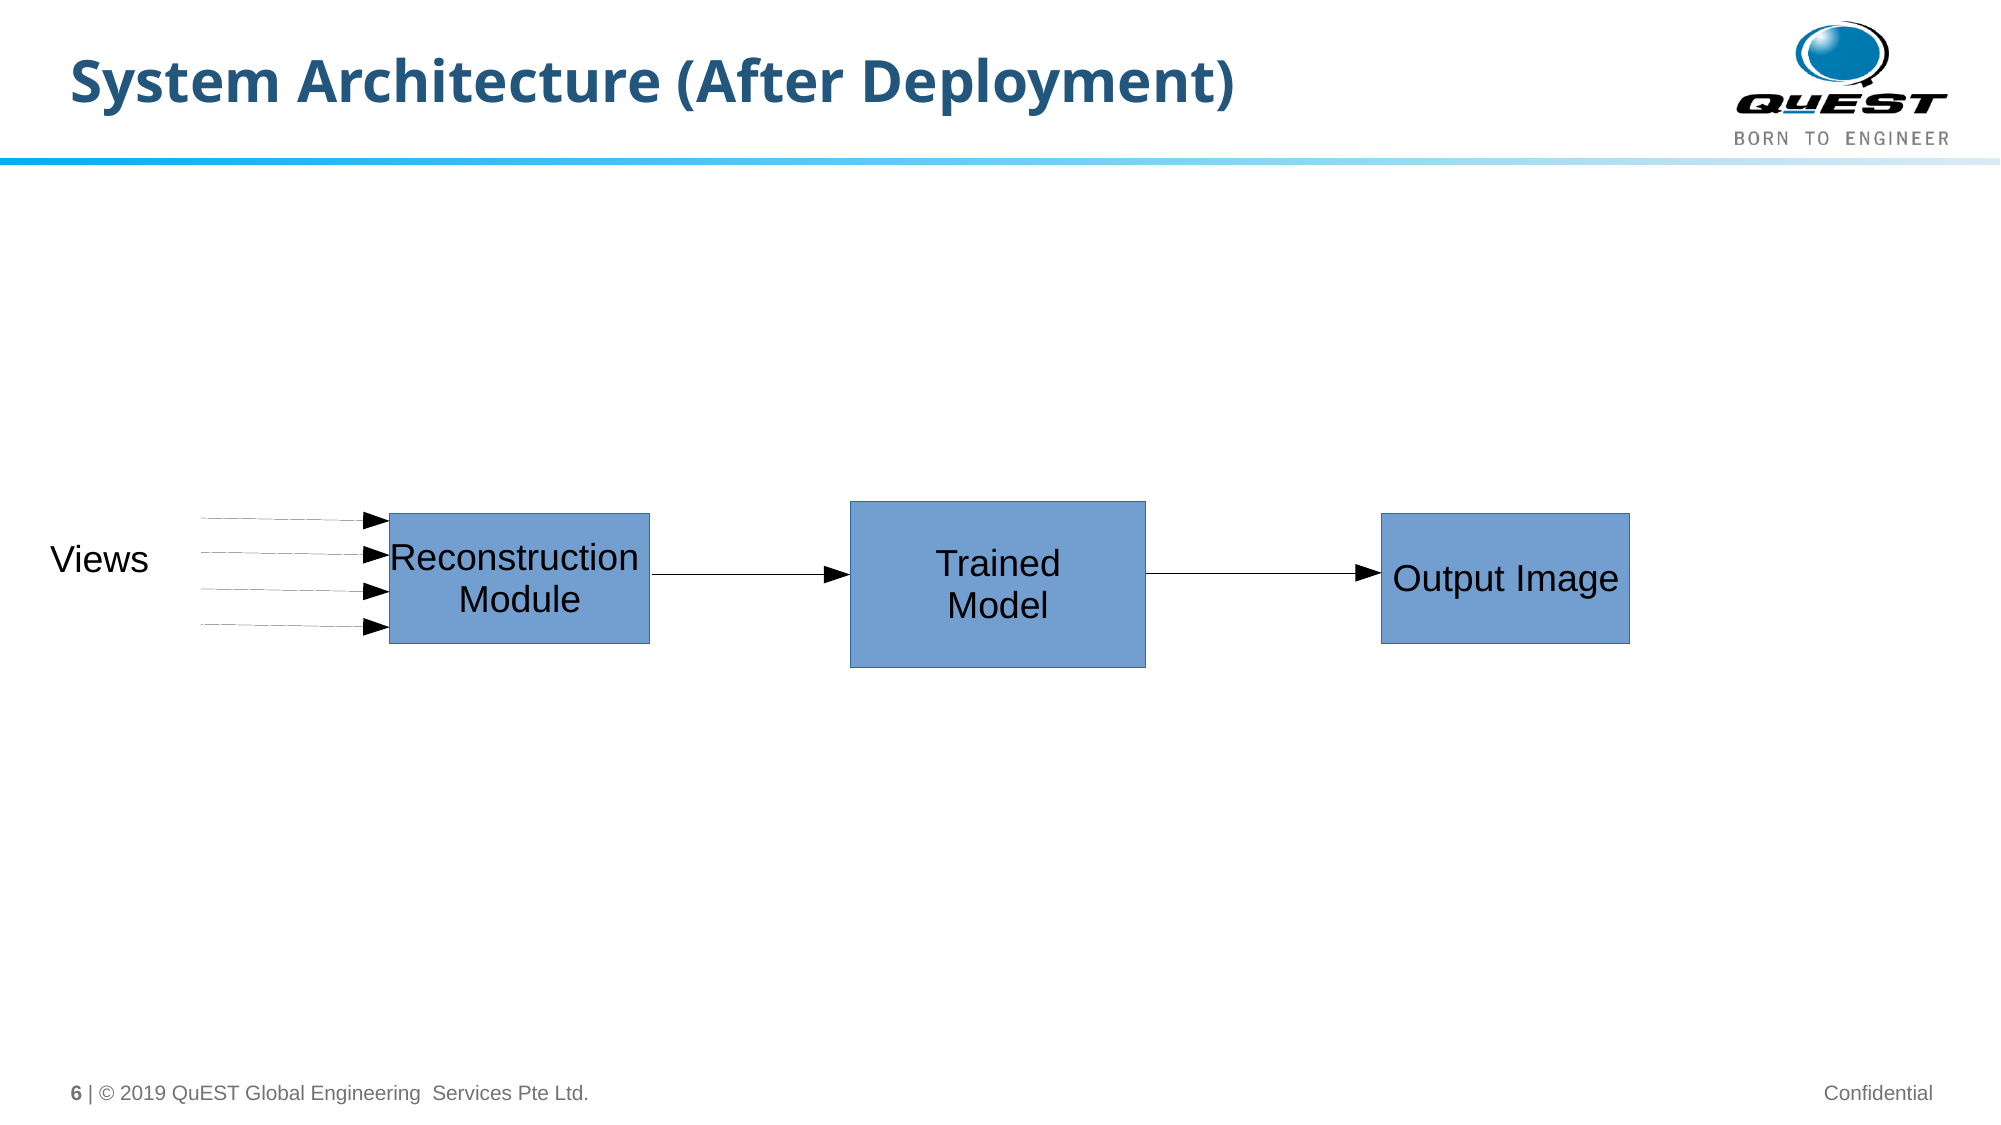

# System Architecture (After Deployment)
Trained
Model
Reconstruction
Module
Output Image
Views